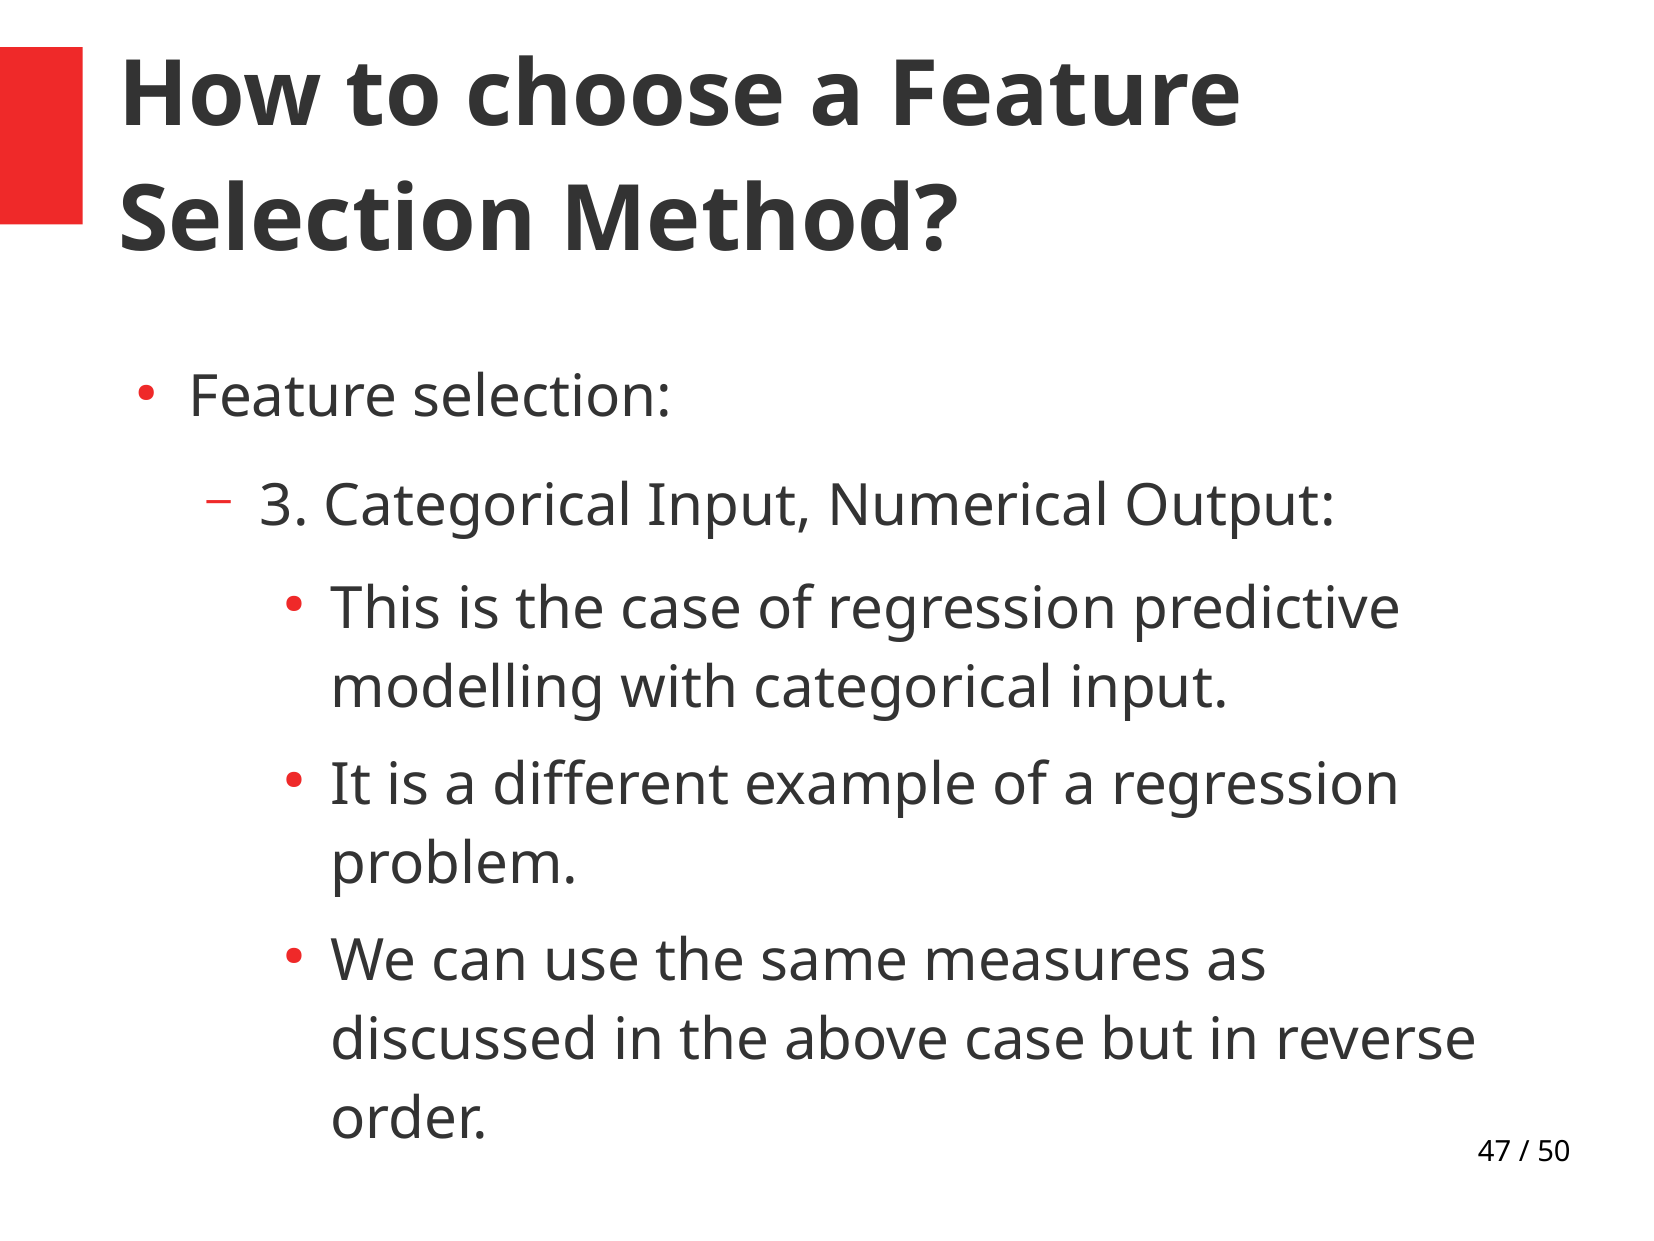

# How to choose a Feature Selection Method?
Feature selection:
3. Categorical Input, Numerical Output:
This is the case of regression predictive modelling with categorical input.
It is a different example of a regression problem.
We can use the same measures as discussed in the above case but in reverse order.
47